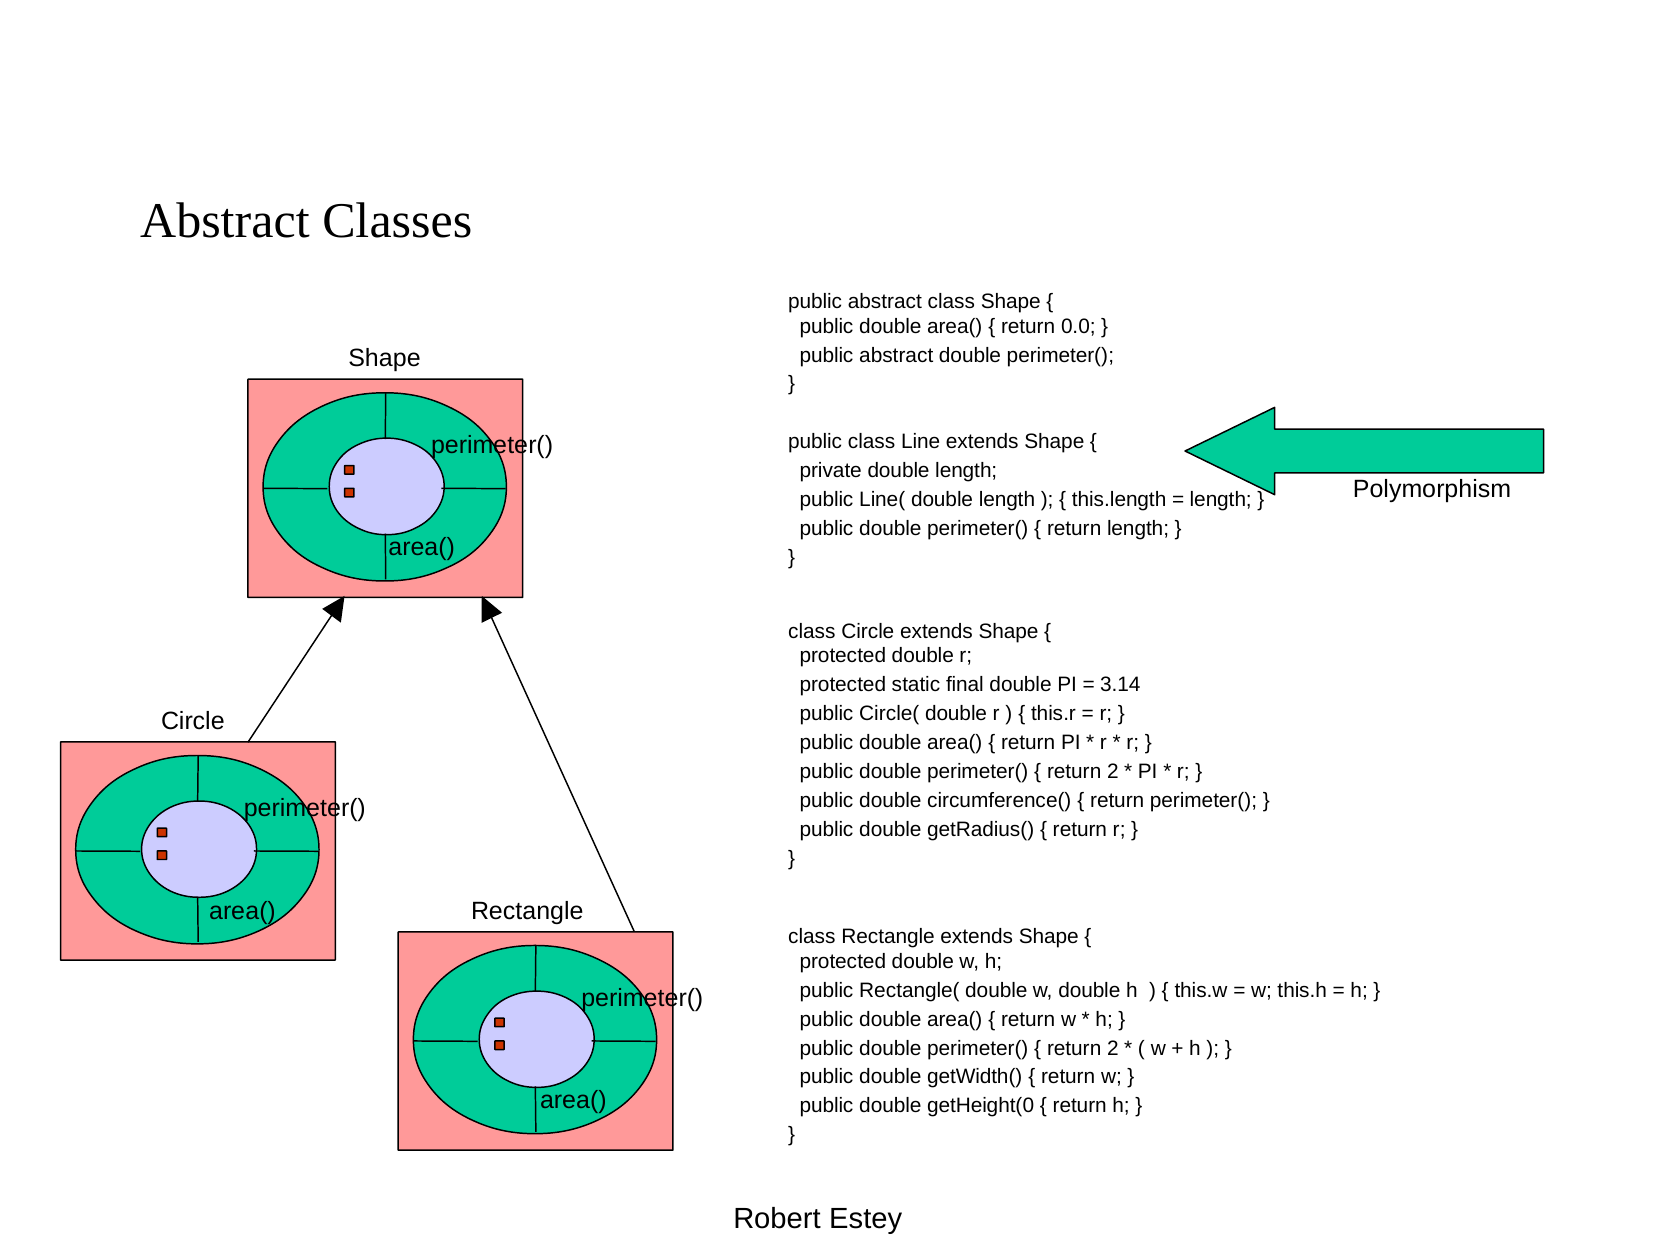

Abstract Classes
public abstract class Shape {
 public double area() { return 0.0; }
 public abstract double perimeter();
Shape
}
public class Line extends Shape {
perimeter()
 private double length;
Polymorphism
 public Line( double length ); { this.length = length; }
 public double perimeter() { return length; }
area()
}
class Circle extends Shape {
 protected double r;
 protected static final double PI = 3.14
 public Circle( double r ) { this.r = r; }
Circle
 public double area() { return PI * r * r; }
 public double perimeter() { return 2 * PI * r; }
 public double circumference() { return perimeter(); }
perimeter()
 public double getRadius() { return r; }
}
area()
Rectangle
class Rectangle extends Shape {
 protected double w, h;
 public Rectangle( double w, double h ) { this.w = w; this.h = h; }
perimeter()
 public double area() { return w * h; }
 public double perimeter() { return 2 * ( w + h ); }
 public double getWidth() { return w; }
area()
 public double getHeight(0 { return h; }
}
Robert Estey
07 April 1999